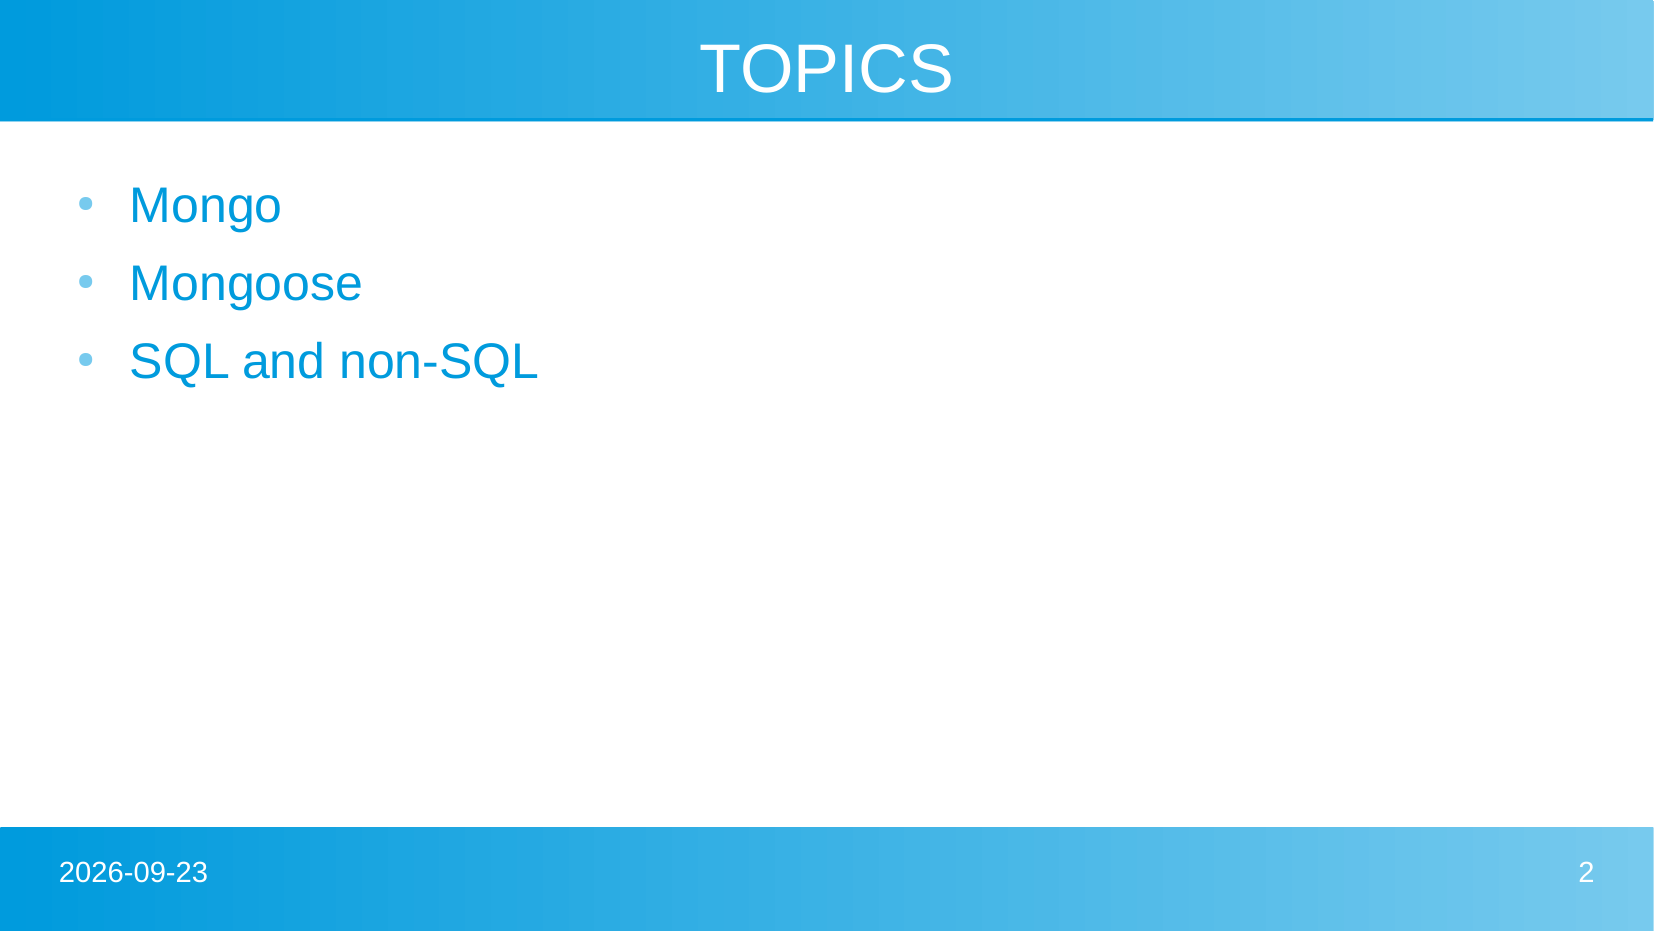

# TOPICS
Mongo
Mongoose
SQL and non-SQL
2